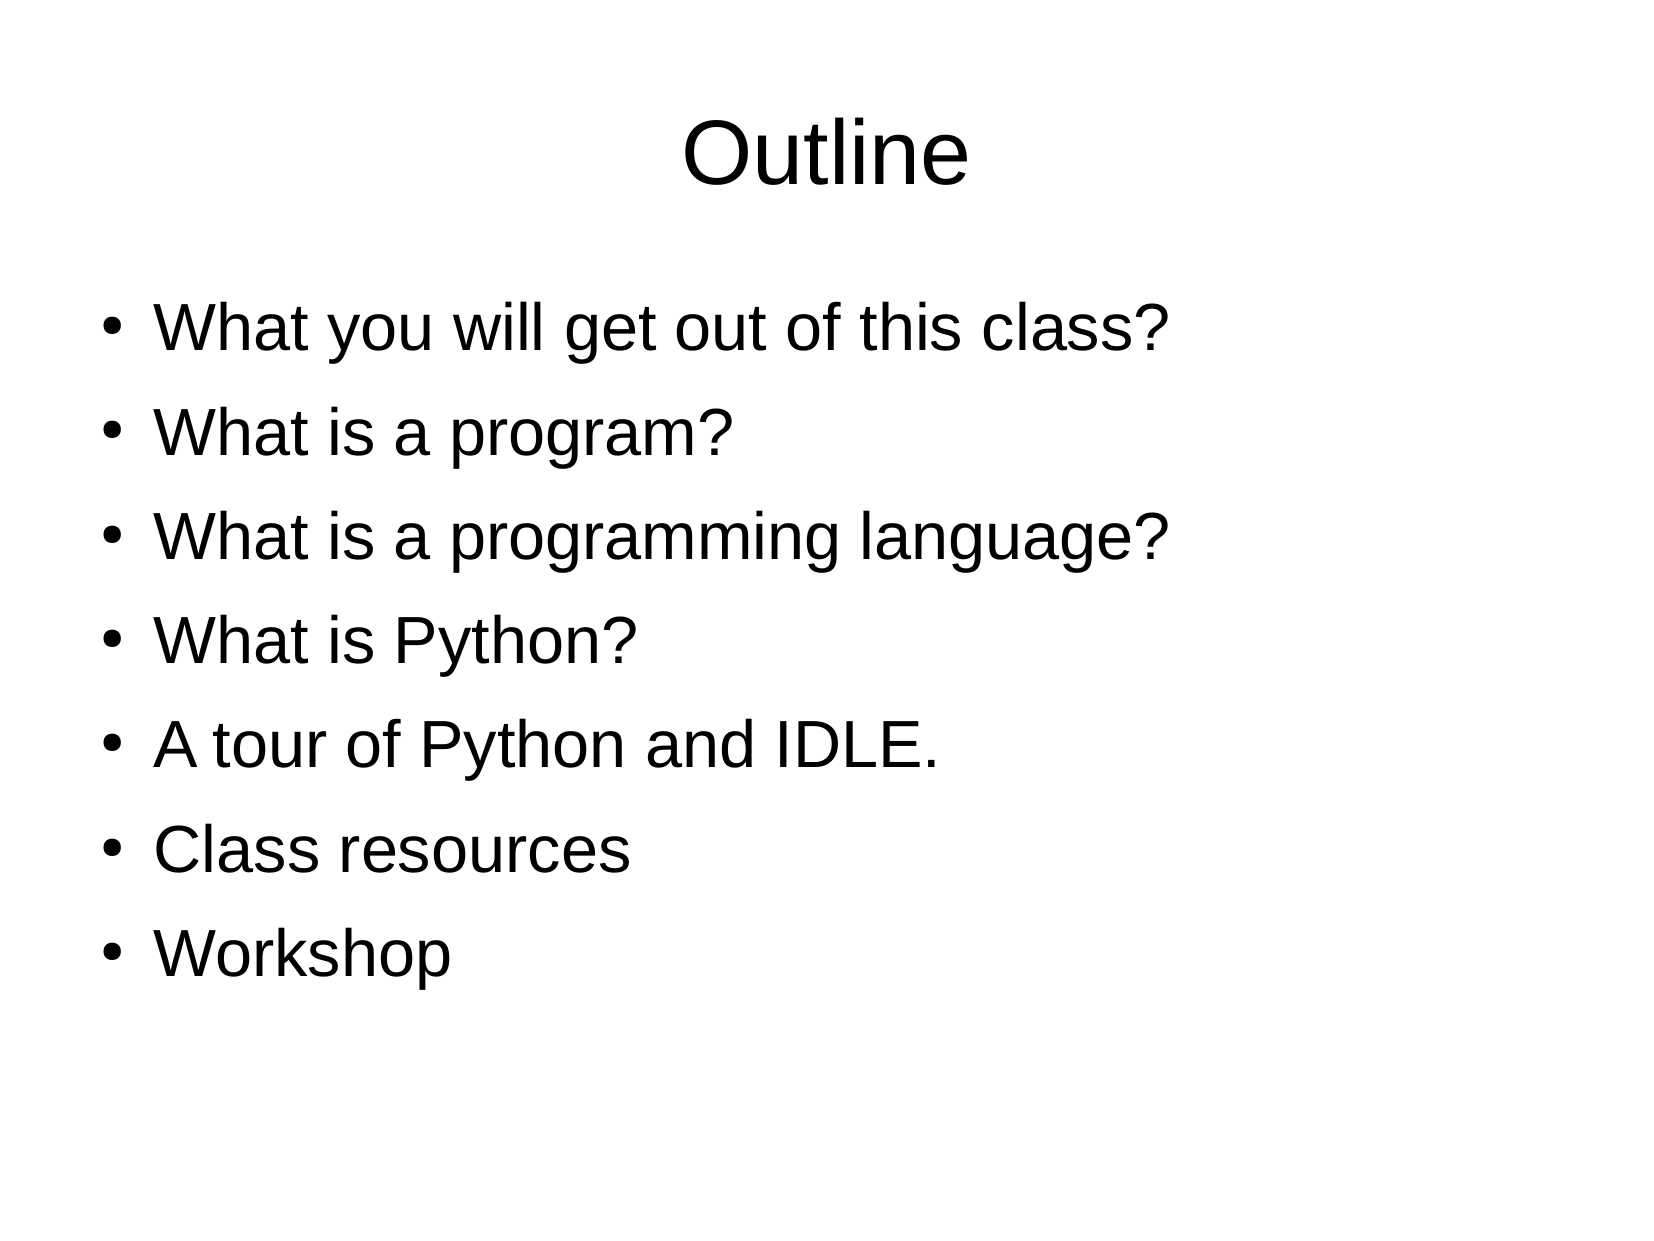

# Outline
What you will get out of this class?
What is a program?
What is a programming language?
What is Python?
A tour of Python and IDLE.
Class resources
Workshop